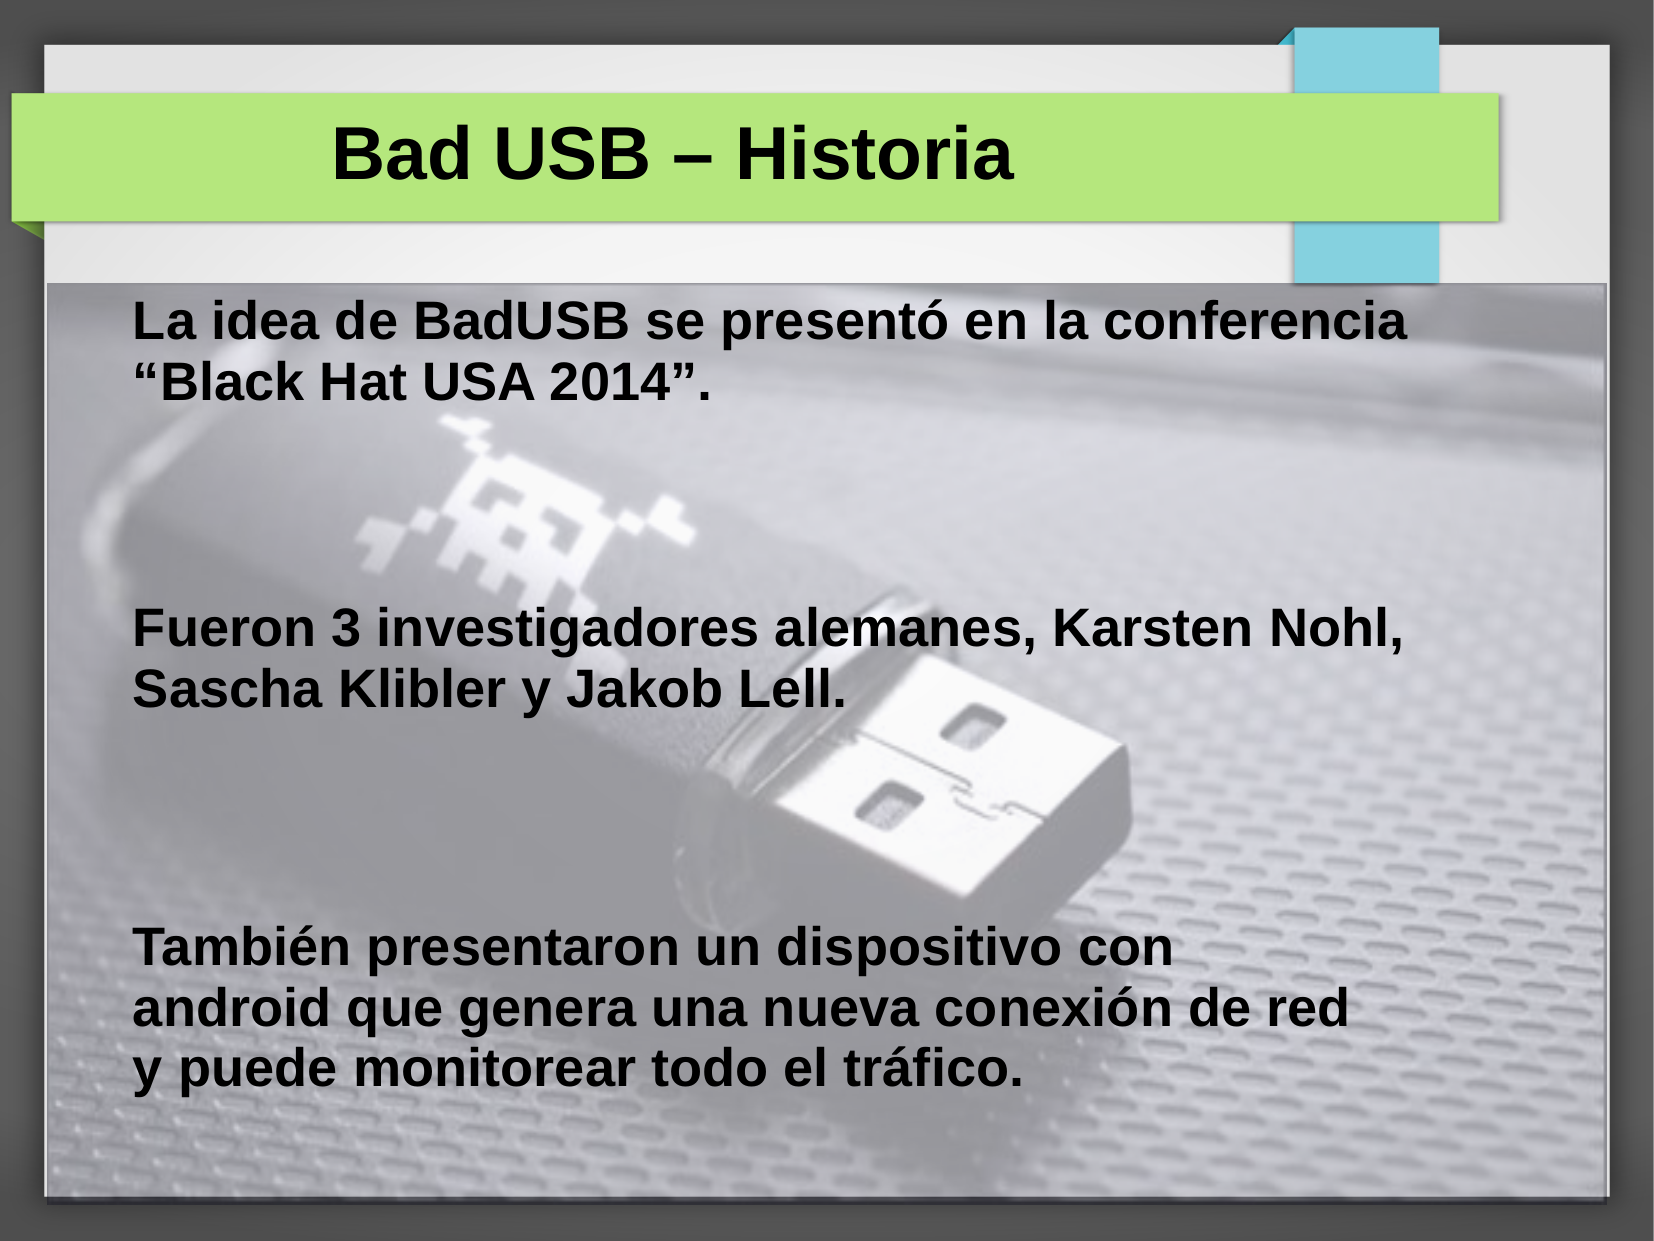

# Bad USB – Historia
La idea de BadUSB se presentó en la conferencia “Black Hat USA 2014”.
Fueron 3 investigadores alemanes, Karsten Nohl, Sascha Klibler y Jakob Lell.
También presentaron un dispositivo con android que genera una nueva conexión de red y puede monitorear todo el tráfico.